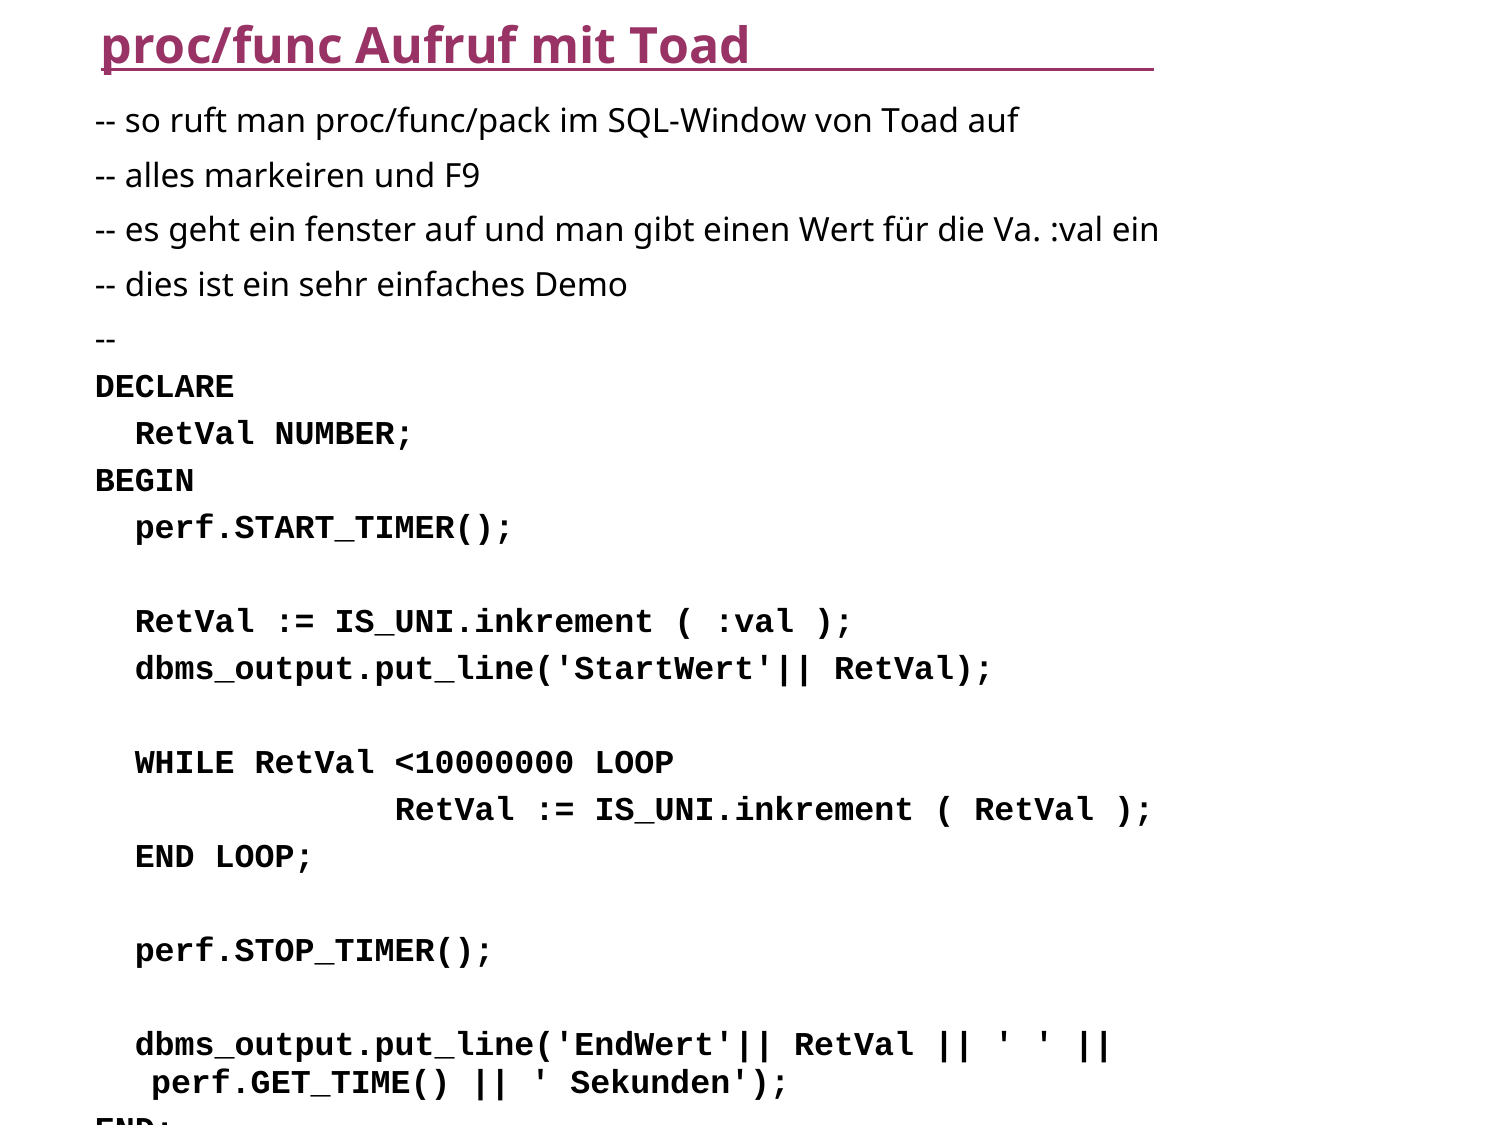

# proc/func Aufruf mit Toad
-- so ruft man proc/func/pack im SQL-Window von Toad auf
-- alles markeiren und F9
-- es geht ein fenster auf und man gibt einen Wert für die Va. :val ein
-- dies ist ein sehr einfaches Demo
--
DECLARE
 RetVal NUMBER;
BEGIN
 perf.START_TIMER();
 RetVal := IS_UNI.inkrement ( :val );
 dbms_output.put_line('StartWert'|| RetVal);
 WHILE RetVal <10000000 LOOP
 		RetVal := IS_UNI.inkrement ( RetVal );
 END LOOP;
 perf.STOP_TIMER();
 dbms_output.put_line('EndWert'|| RetVal || ' ' || perf.GET_TIME() || ' Sekunden');
END;